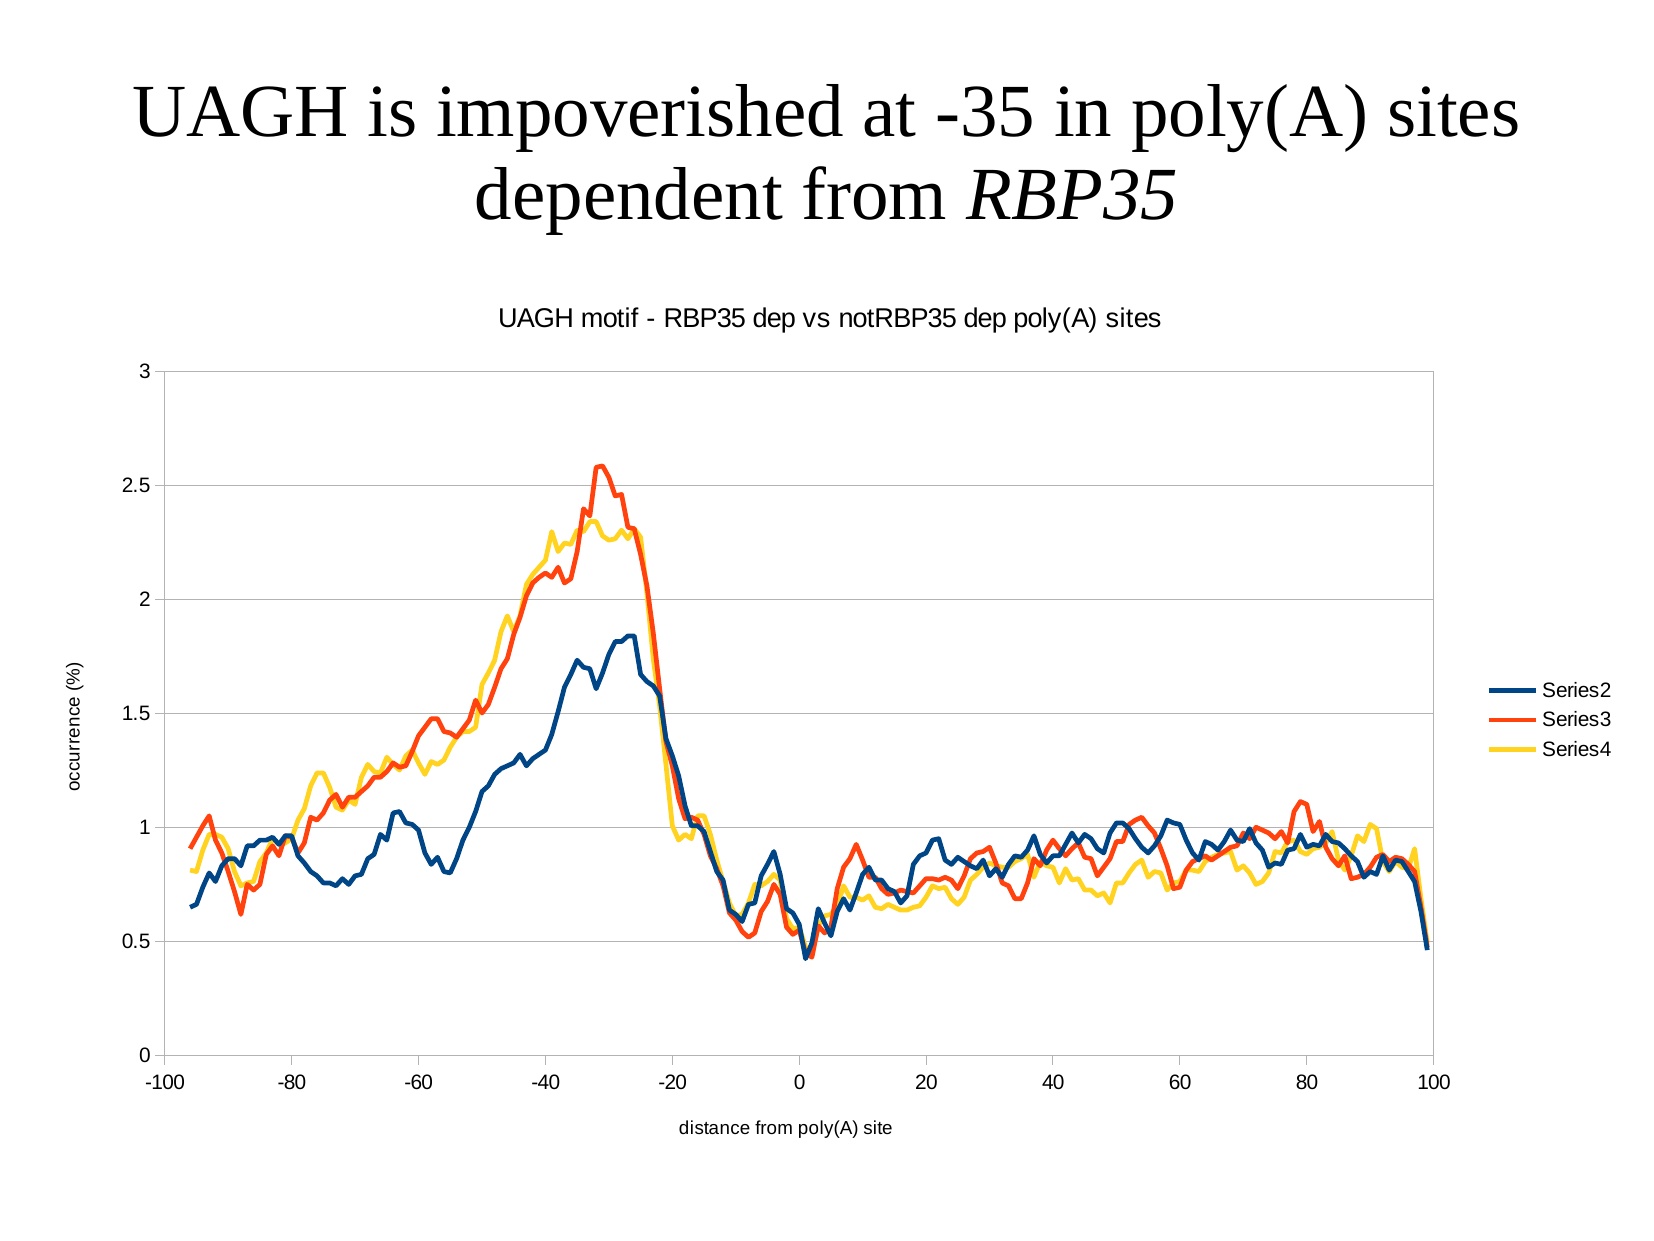

# UAGH is impoverished at -35 in poly(A) sites dependent from RBP35
### Chart: UAGH motif - RBP35 dep vs notRBP35 dep poly(A) sites
| Category | | | |
|---|---|---|---|